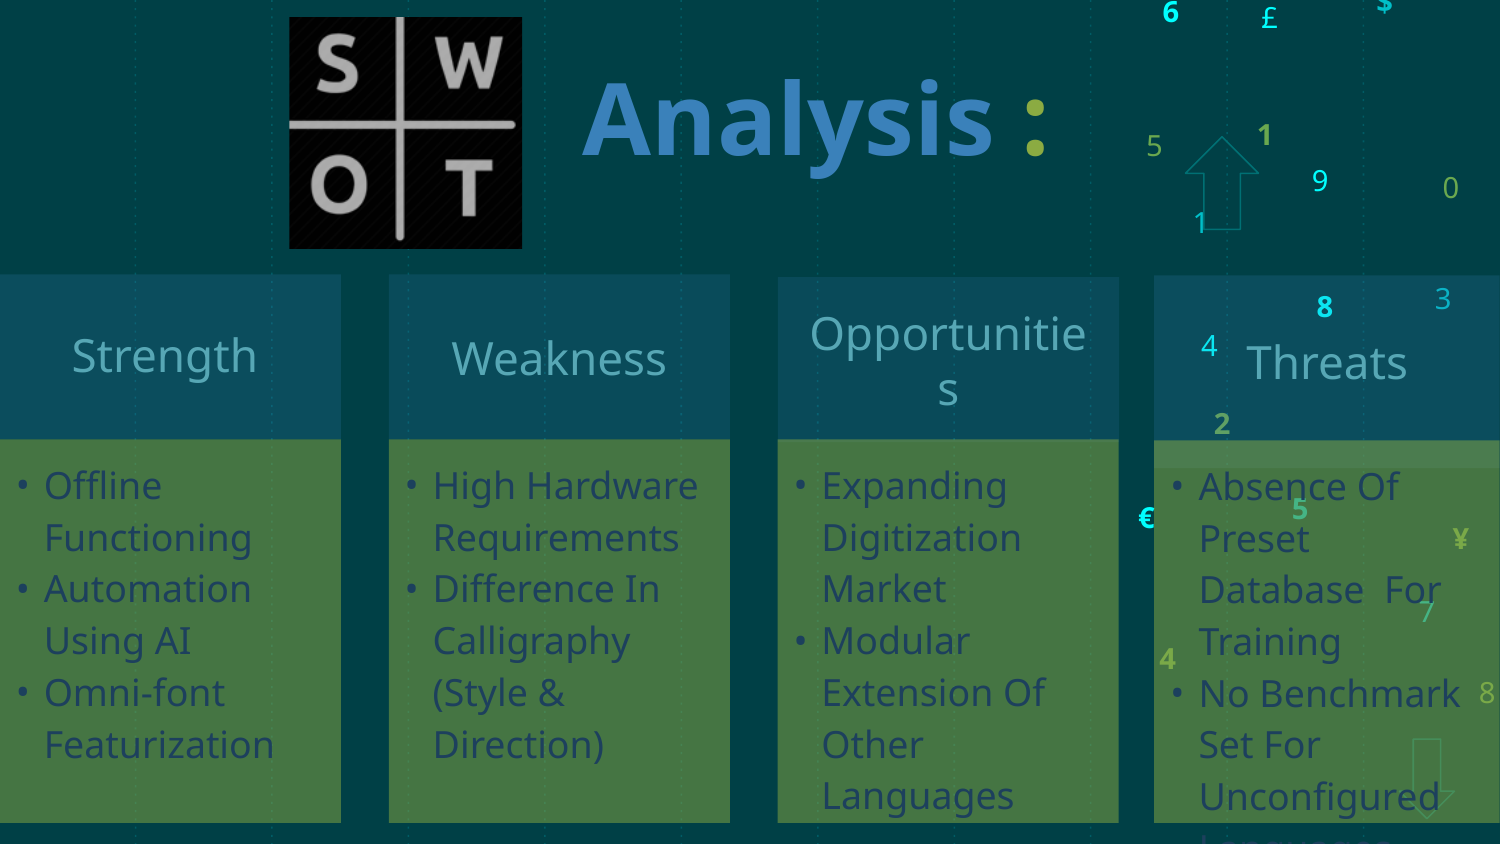

# Analysis :
Strength
Weakness
Opportunities
Offline Functioning
Automation Using AI
Omni-font Featurization
High Hardware Requirements
Difference In Calligraphy (Style & Direction)
Expanding Digitization Market
Modular Extension Of Other Languages
Threats
Absence Of Preset Database For Training
No Benchmark Set For Unconfigured Languages